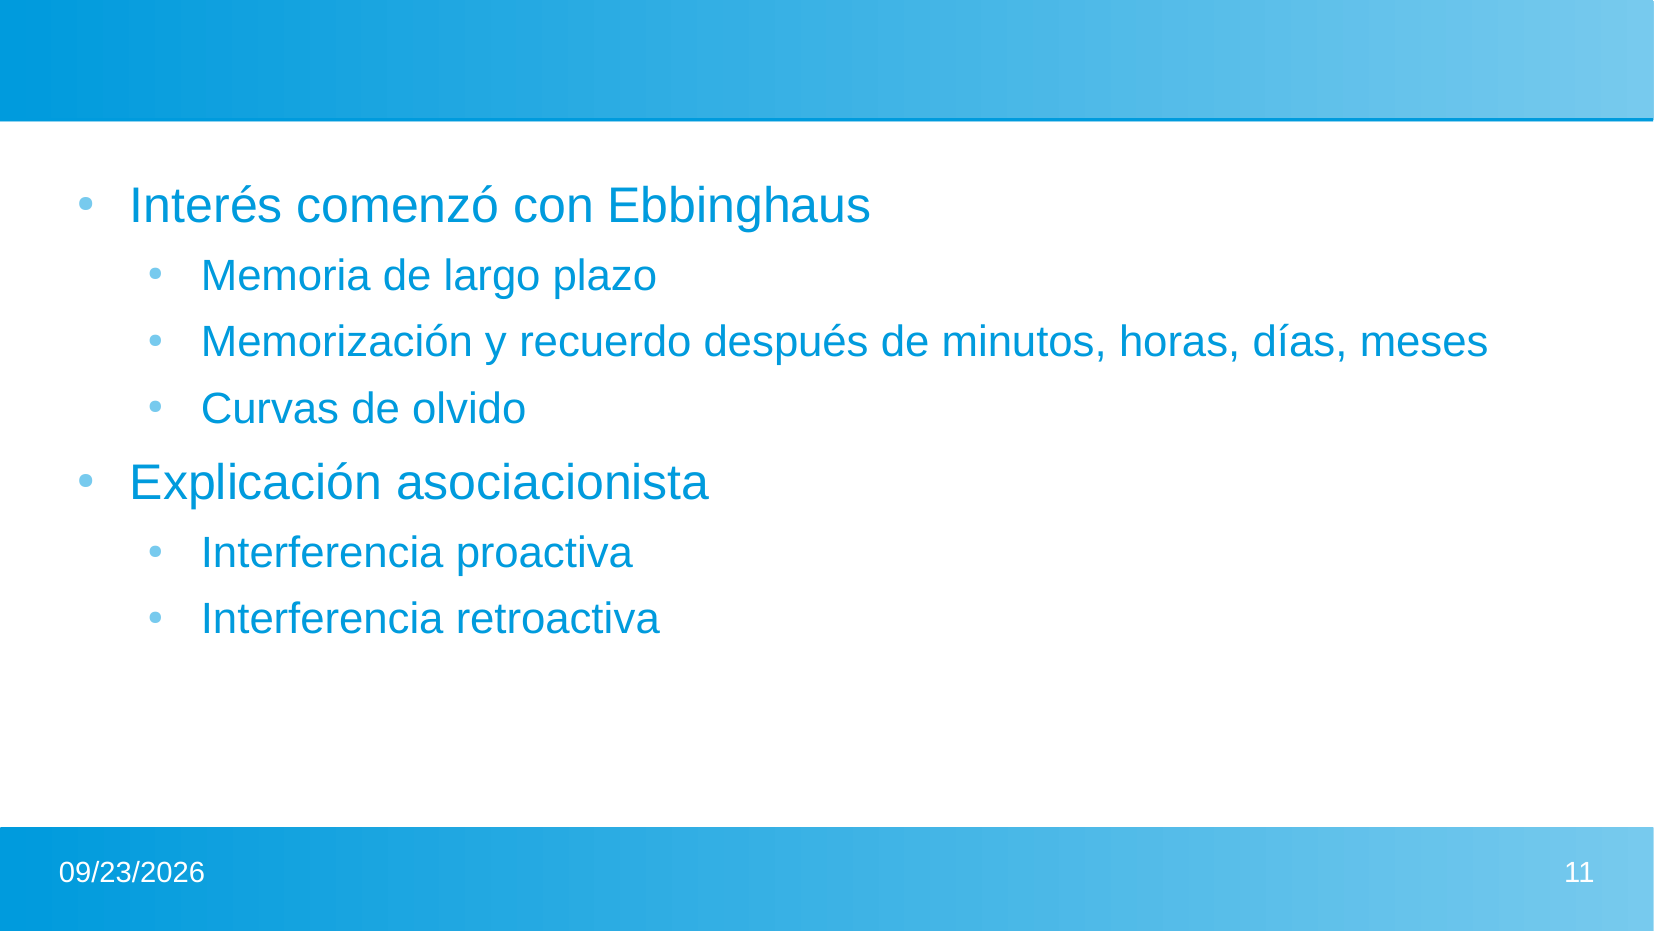

# Interés comenzó con Ebbinghaus
Memoria de largo plazo
Memorización y recuerdo después de minutos, horas, días, meses
Curvas de olvido
Explicación asociacionista
Interferencia proactiva
Interferencia retroactiva
11